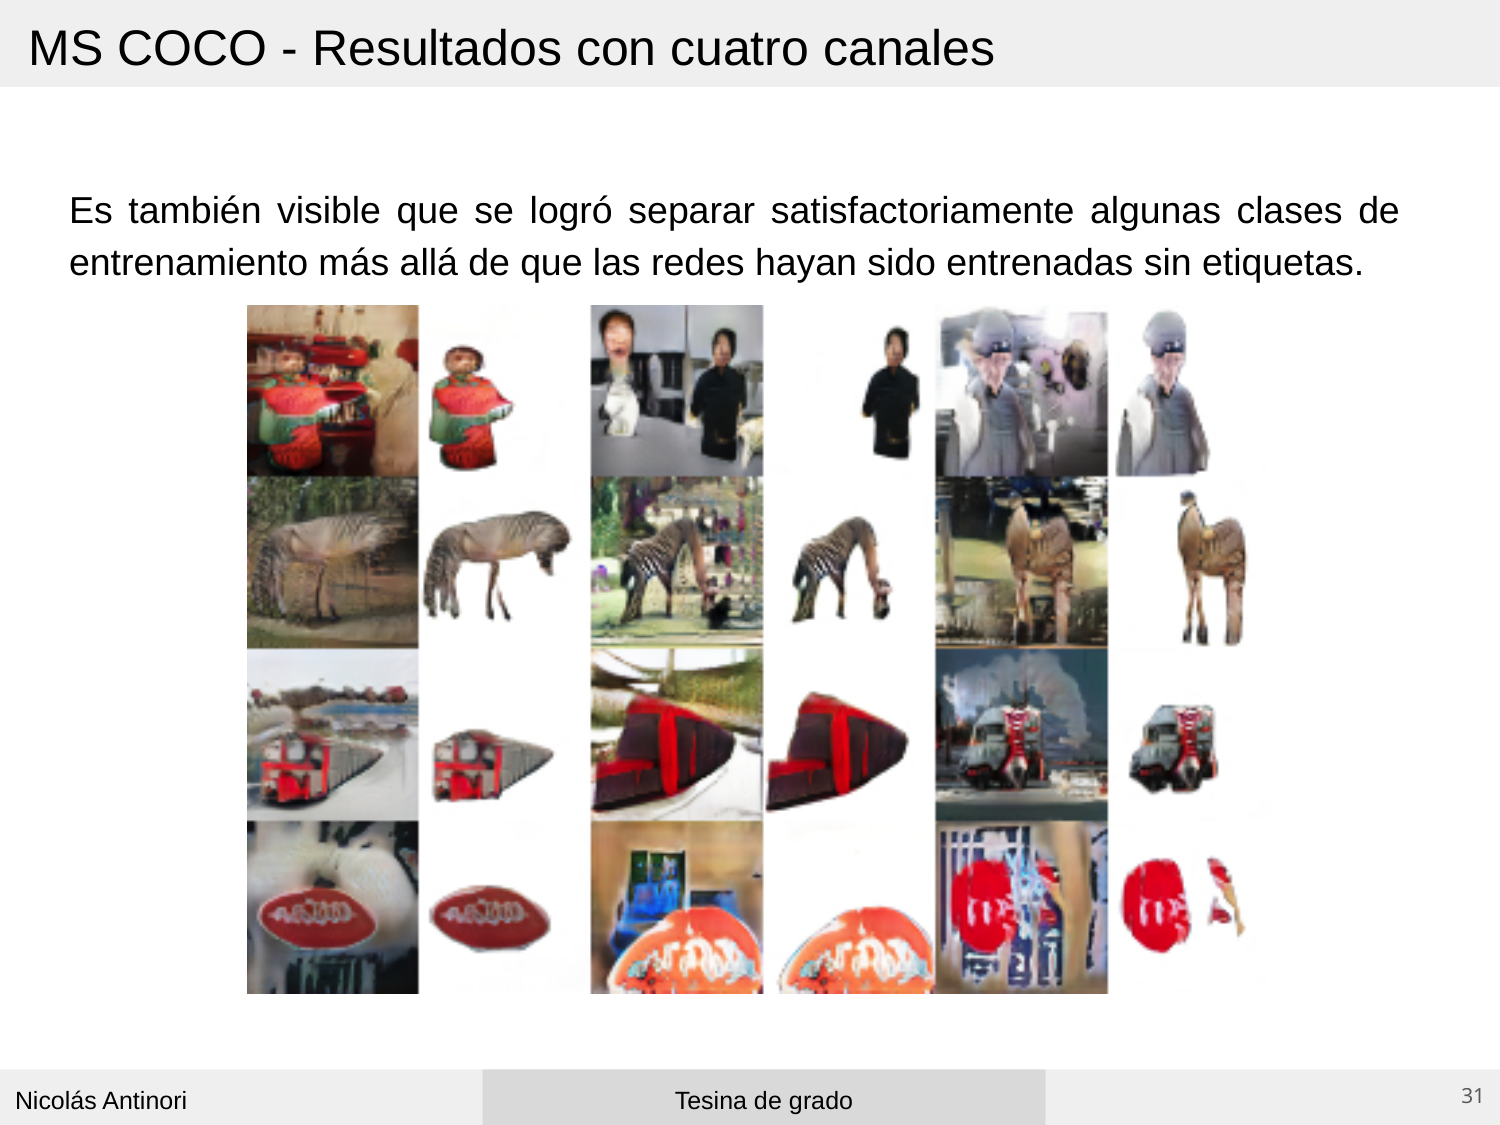

MS COCO - Resultados con cuatro canales
Es también visible que se logró separar satisfactoriamente algunas clases de entrenamiento más allá de que las redes hayan sido entrenadas sin etiquetas.
Nicolás Antinori
Tesina de grado